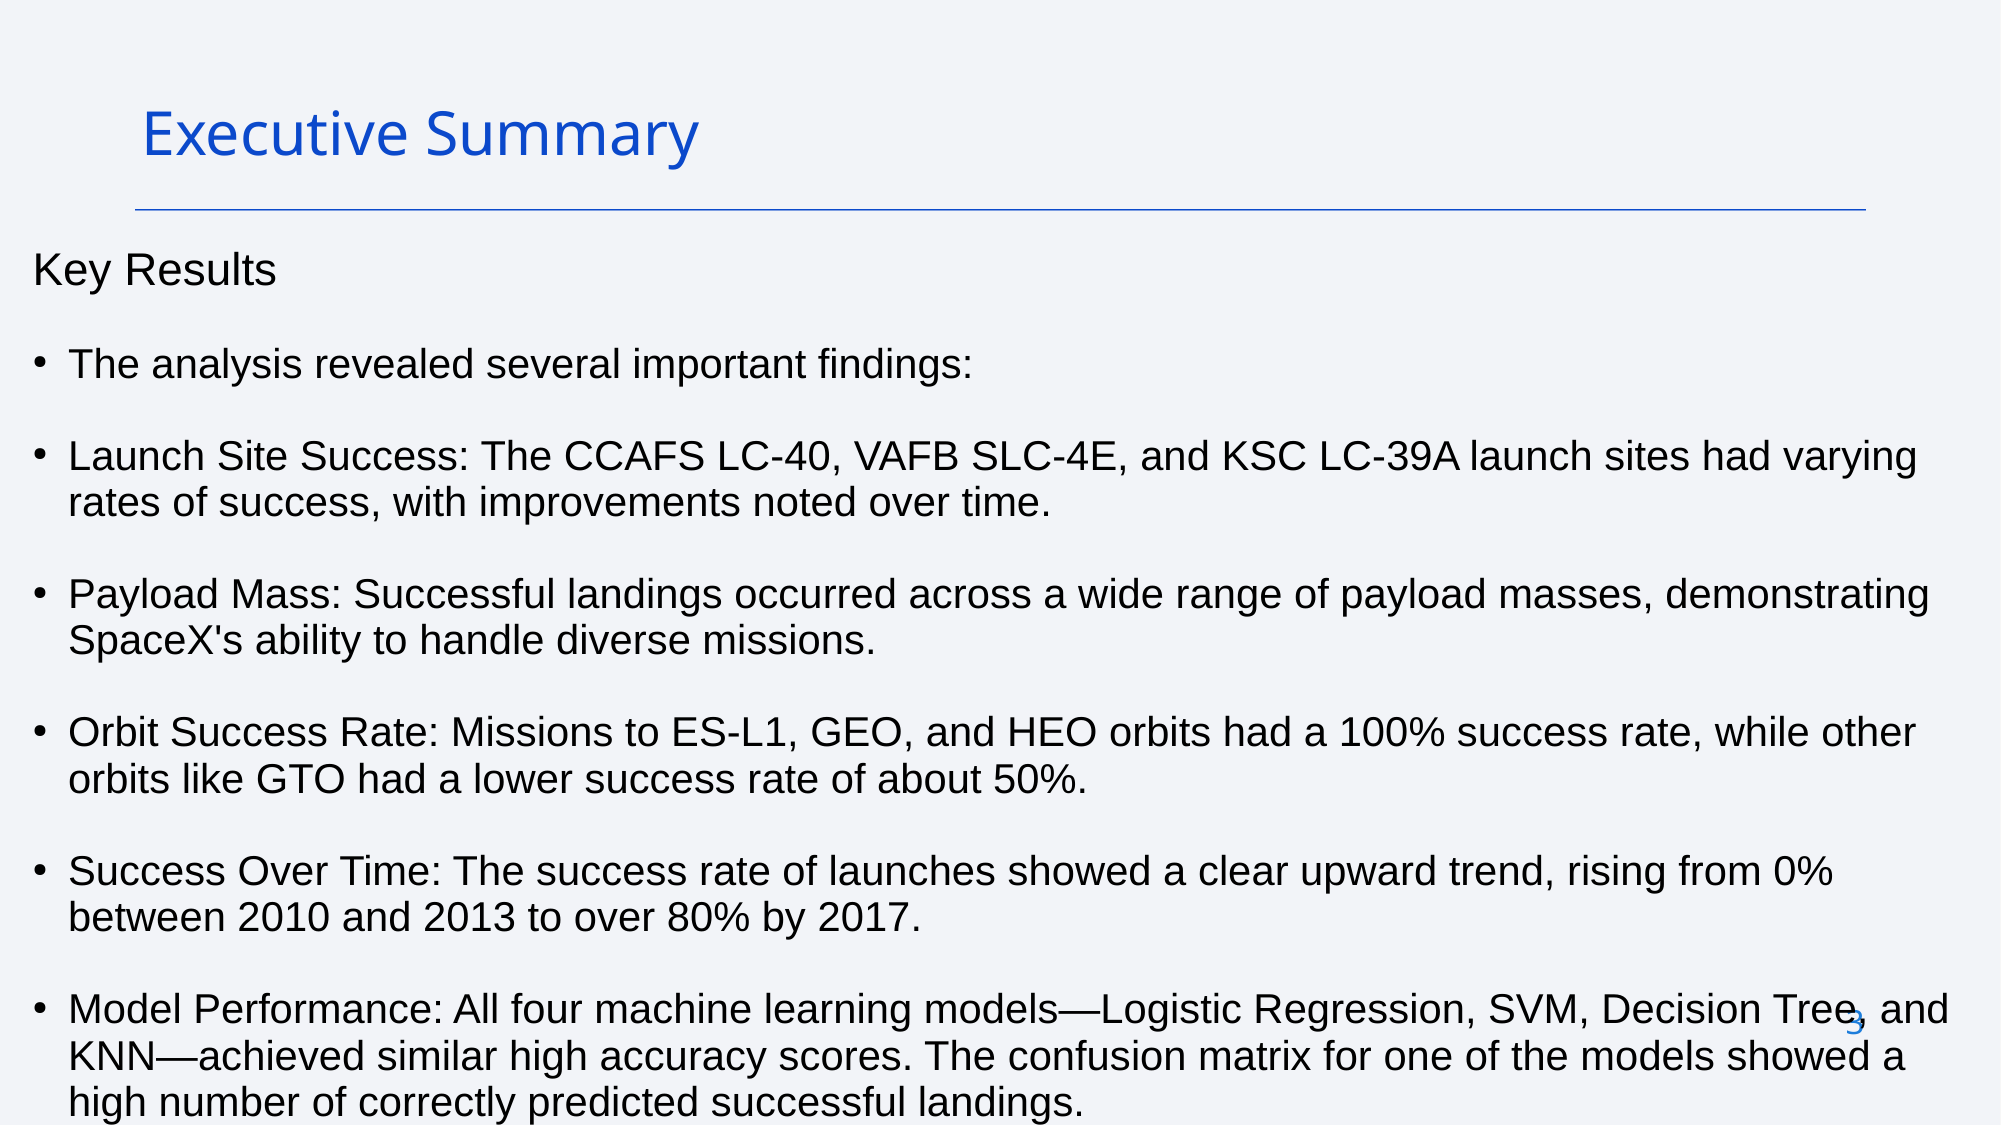

Executive Summary
Key Results
The analysis revealed several important findings:
Launch Site Success: The CCAFS LC-40, VAFB SLC-4E, and KSC LC-39A launch sites had varying rates of success, with improvements noted over time.
Payload Mass: Successful landings occurred across a wide range of payload masses, demonstrating SpaceX's ability to handle diverse missions.
Orbit Success Rate: Missions to ES-L1, GEO, and HEO orbits had a 100% success rate, while other orbits like GTO had a lower success rate of about 50%.
Success Over Time: The success rate of launches showed a clear upward trend, rising from 0% between 2010 and 2013 to over 80% by 2017.
Model Performance: All four machine learning models—Logistic Regression, SVM, Decision Tree, and KNN—achieved similar high accuracy scores. The confusion matrix for one of the models showed a high number of correctly predicted successful landings.